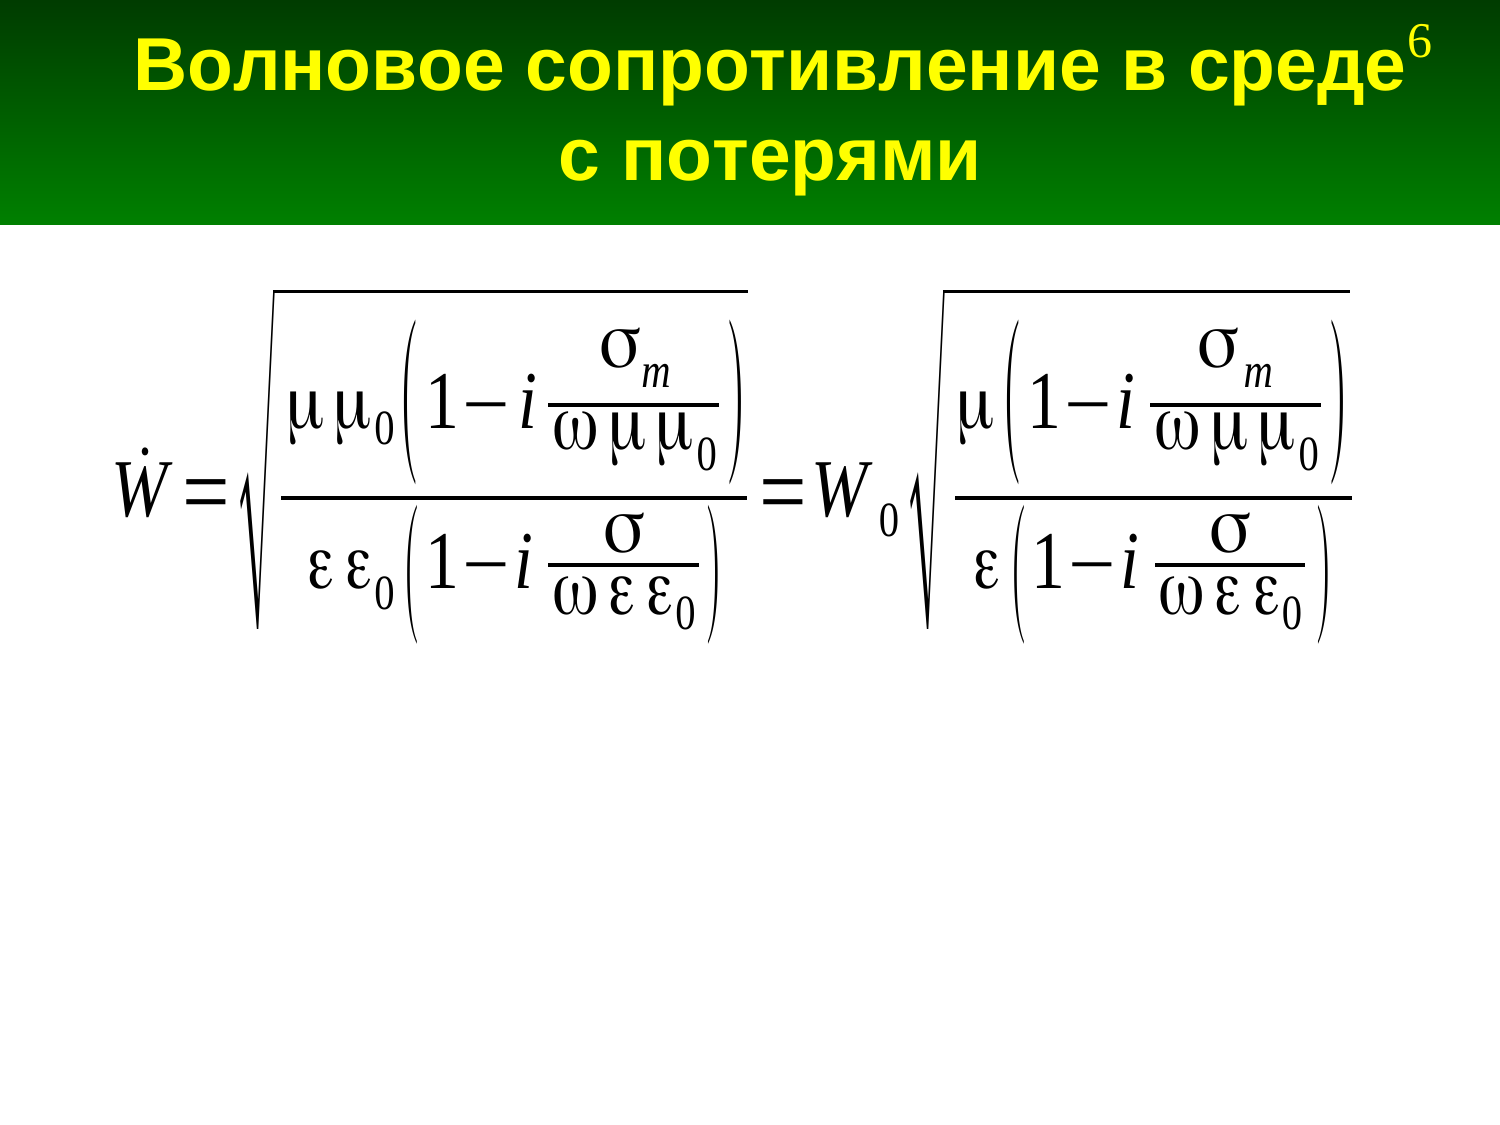

# Волновое сопротивление в среде с потерями